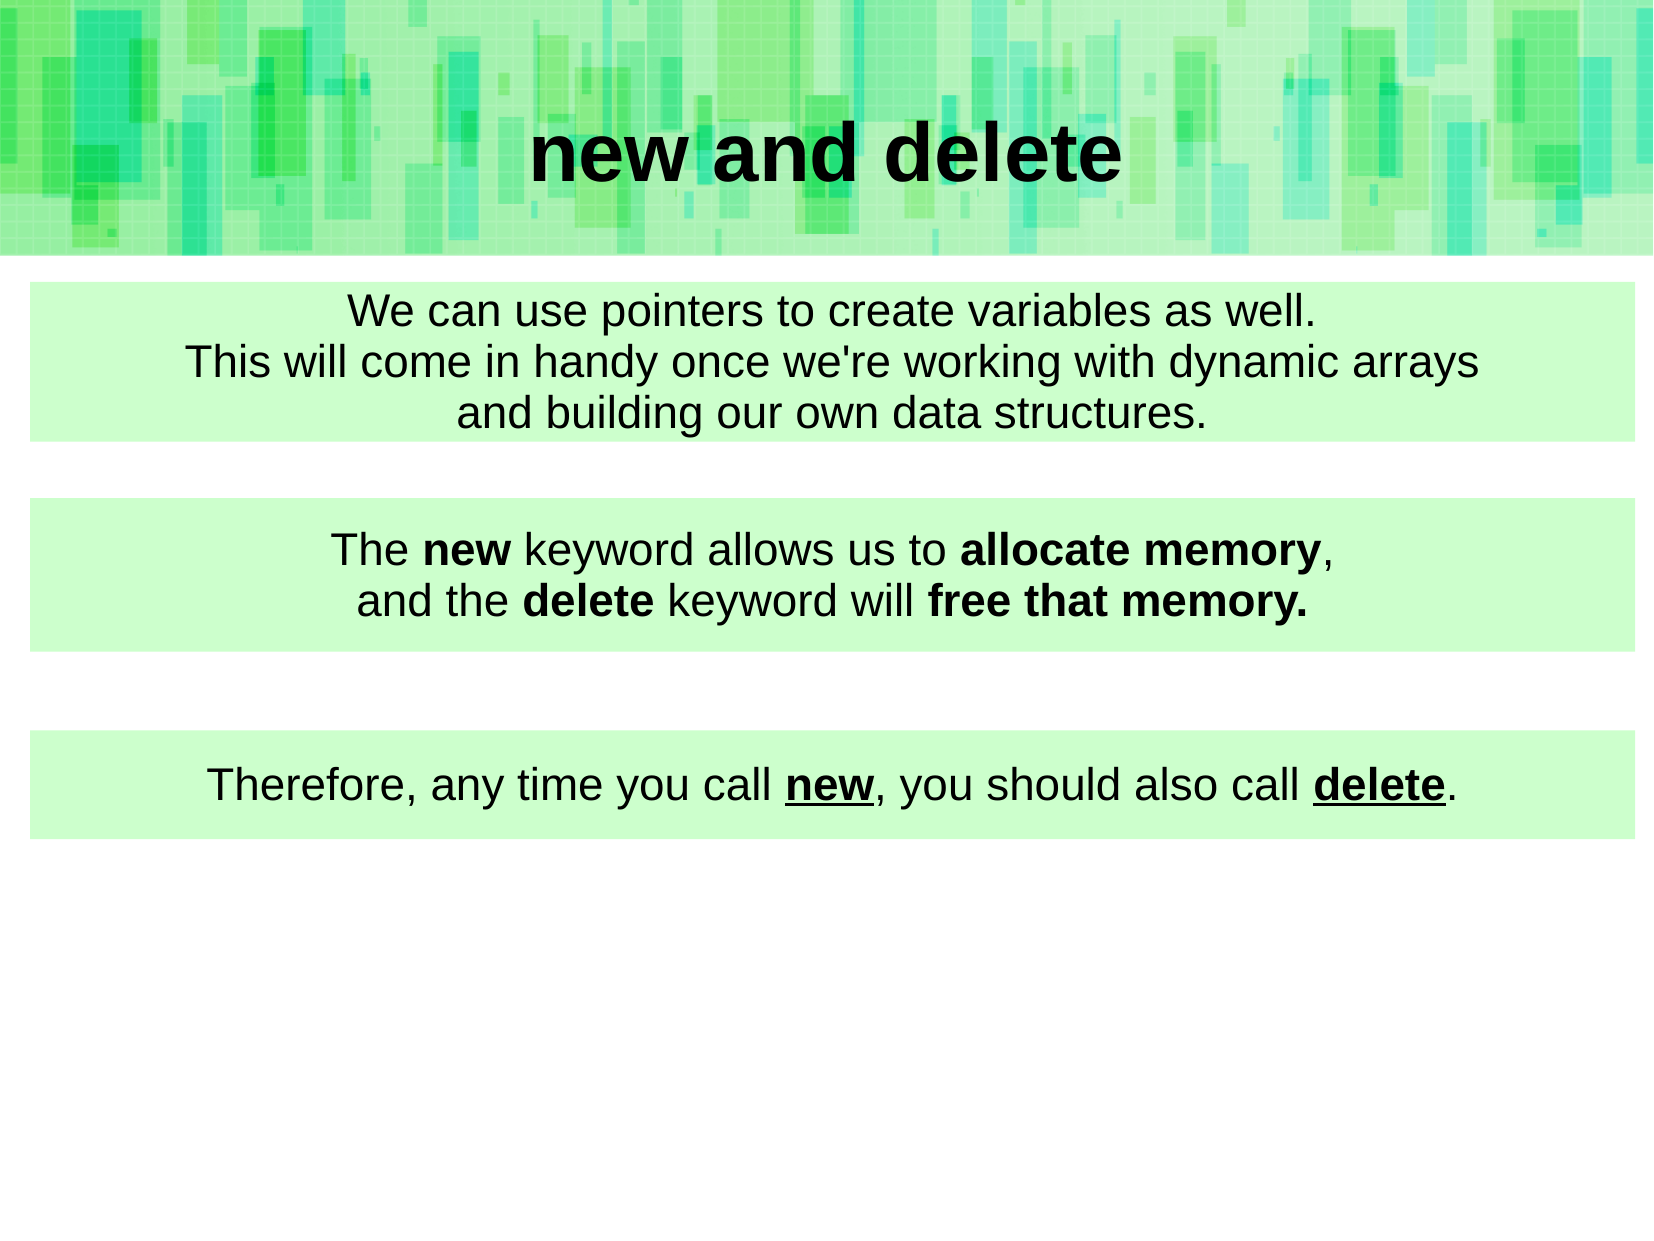

# new and delete
We can use pointers to create variables as well.
This will come in handy once we're working with dynamic arrays
and building our own data structures.
The new keyword allows us to allocate memory,
and the delete keyword will free that memory.
Therefore, any time you call new, you should also call delete.